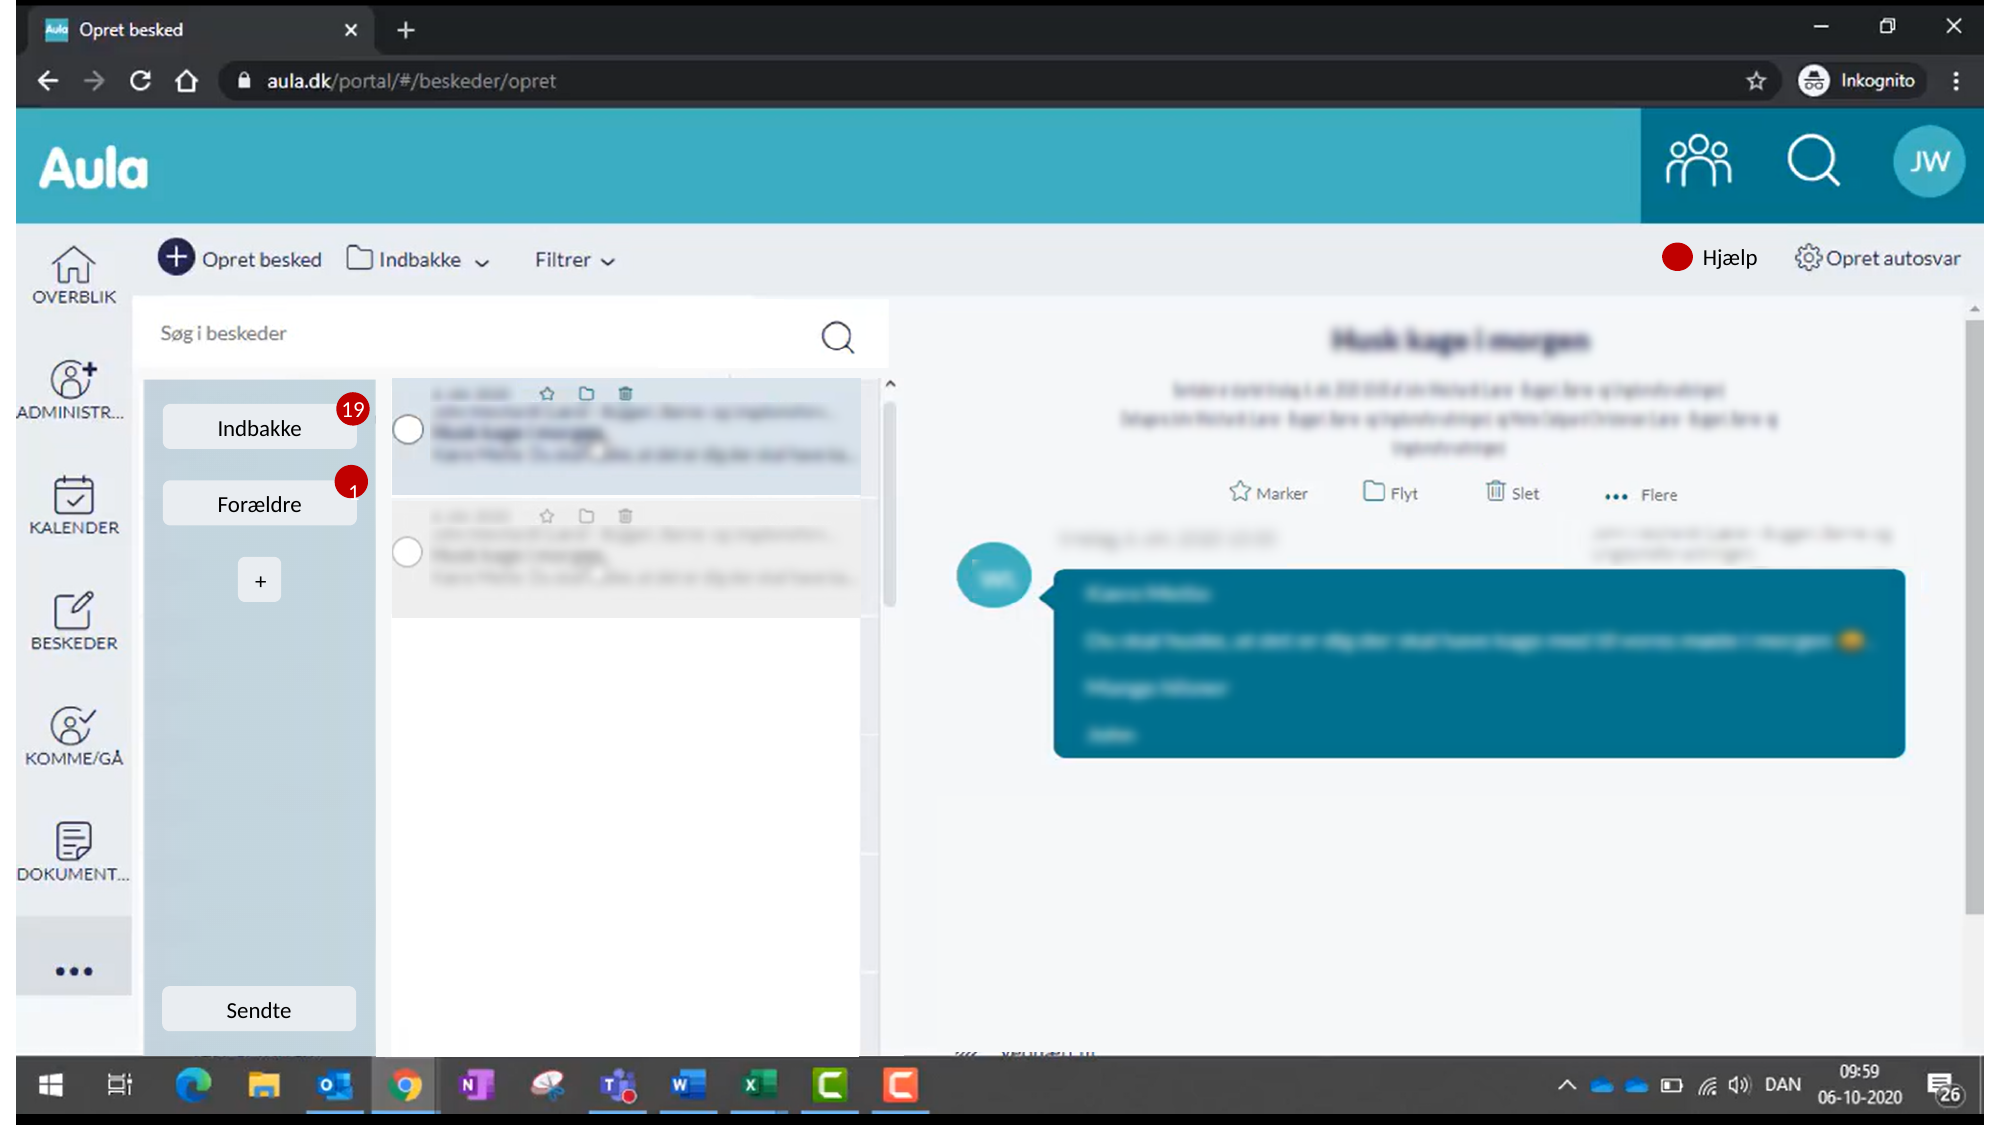

Hjælp
19
Indbakke
1
Forældre
+
Sendte